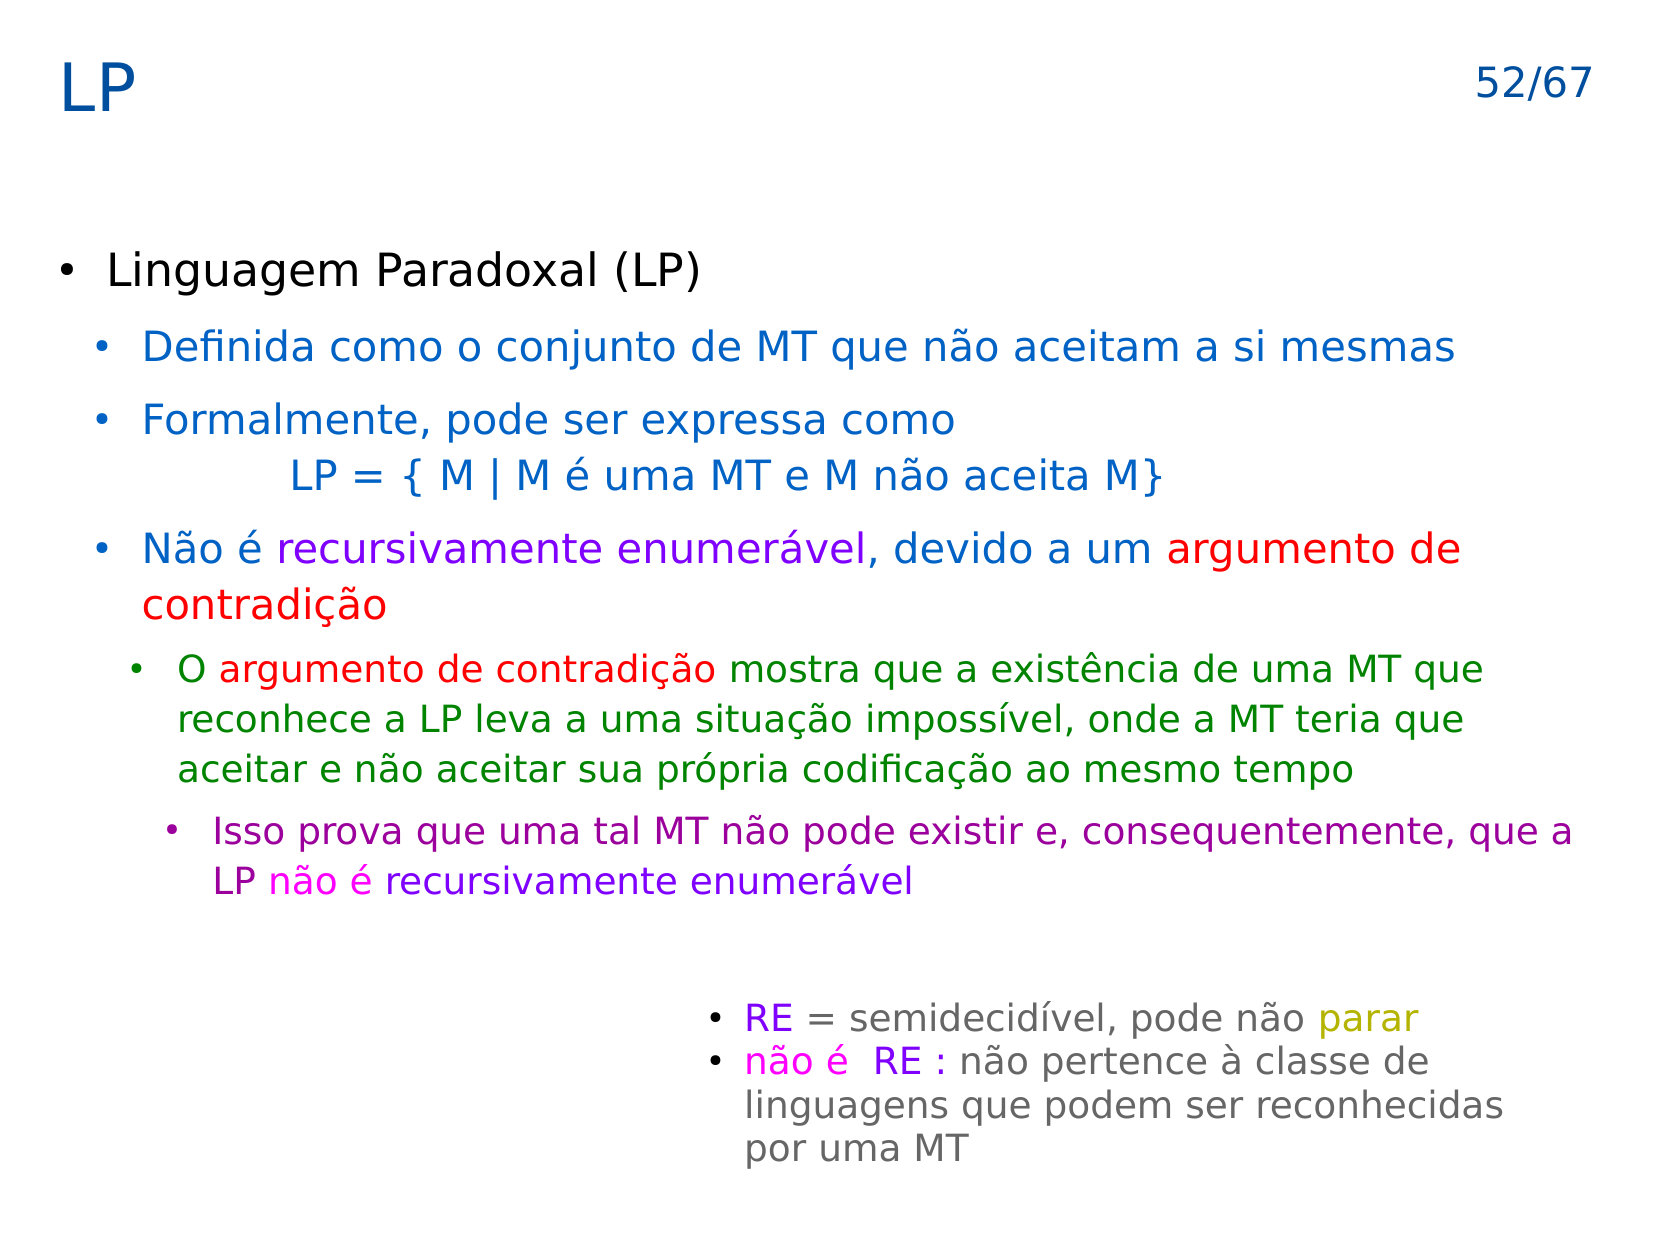

# LP
52
Linguagem Paradoxal (LP)
Definida como o conjunto de MT que não aceitam a si mesmas
Formalmente, pode ser expressa como
		LP = { M | M é uma MT e M não aceita M}
Não é recursivamente enumerável, devido a um argumento de contradição
O argumento de contradição mostra que a existência de uma MT que reconhece a LP leva a uma situação impossível, onde a MT teria que aceitar e não aceitar sua própria codificação ao mesmo tempo
Isso prova que uma tal MT não pode existir e, consequentemente, que a LP não é recursivamente enumerável
RE = semidecidível, pode não parar
não é RE : não pertence à classe de linguagens que podem ser reconhecidas por uma MT